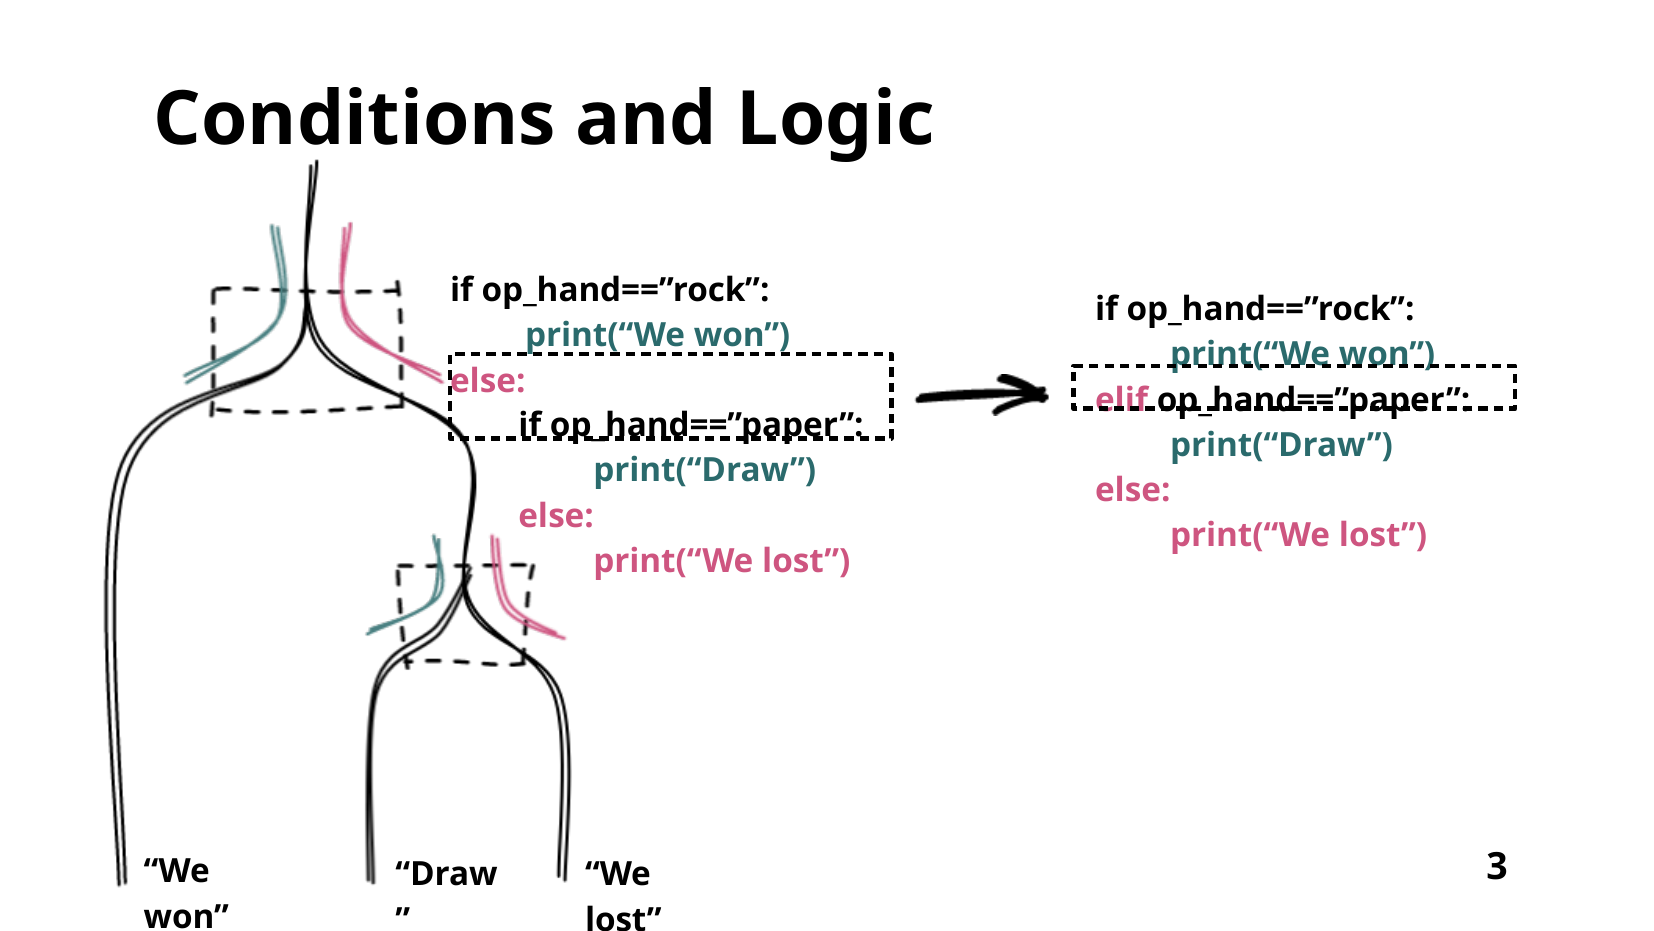

# Conditions and Logic
“We won”
“Draw”
“We lost”
if op_hand==”rock”:
	print(“We won”)
else:
if op_hand==”rock”:
	print(“We won”)
elif op_hand==”paper”:
	print(“Draw”)
else:
	print(“We lost”)
if op_hand==”paper”:
	print(“Draw”)
else:
	print(“We lost”)